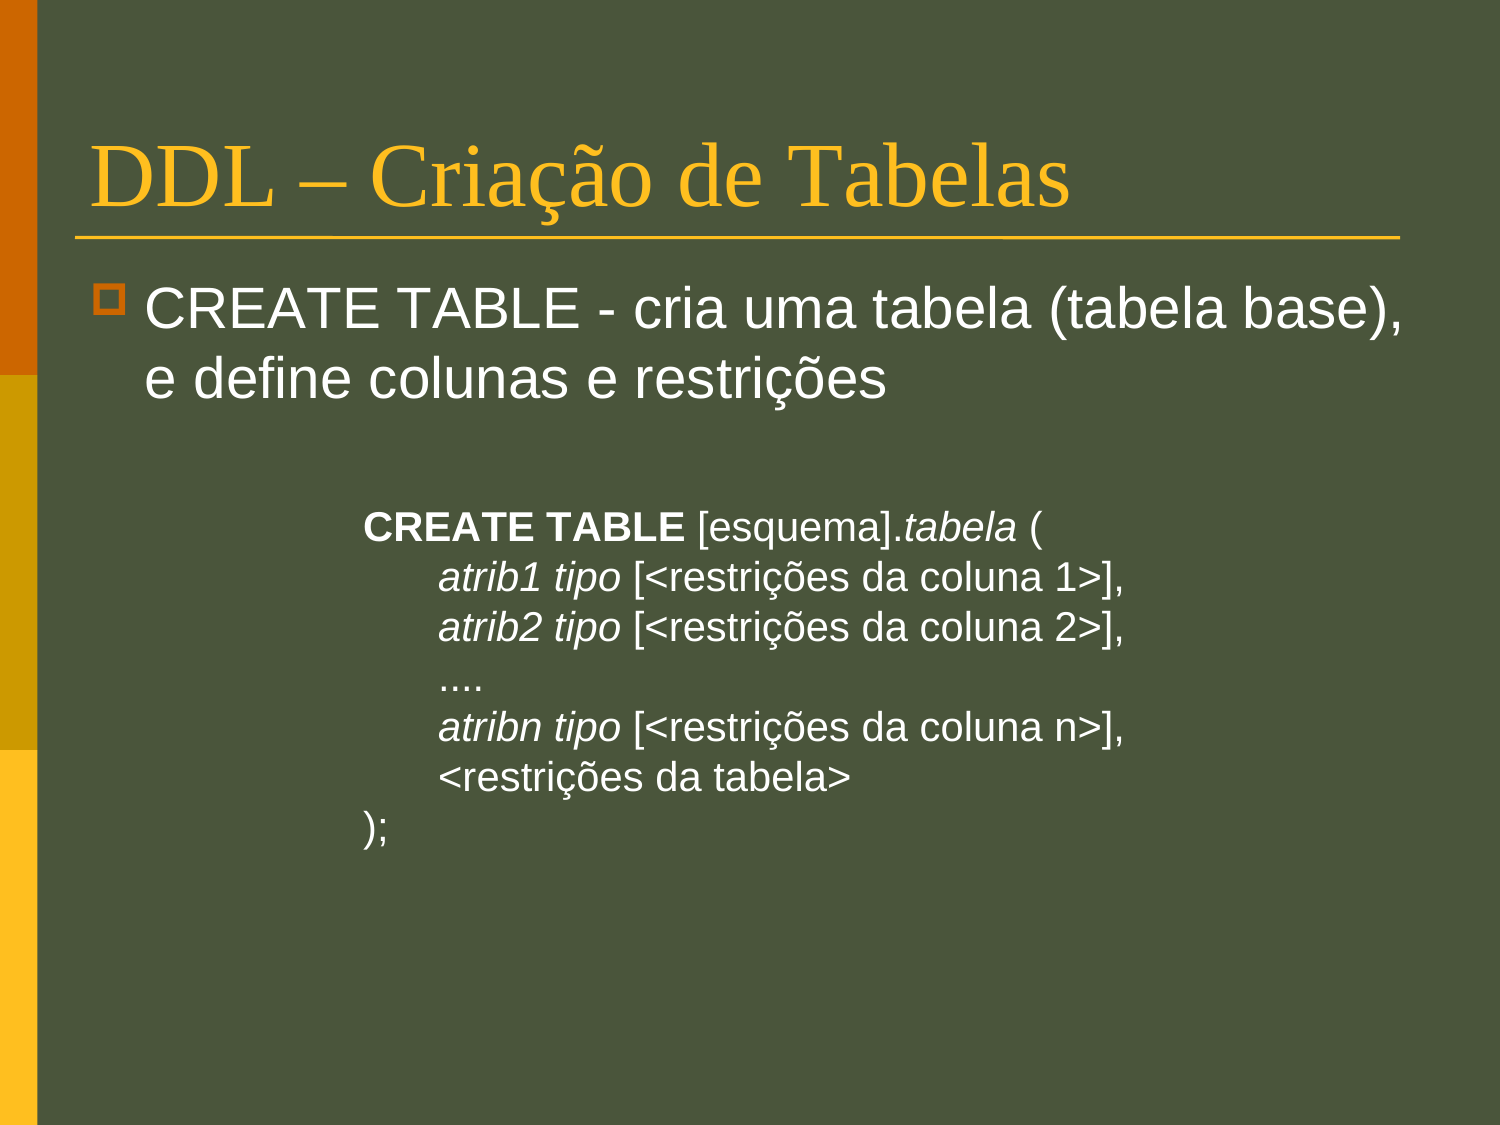

# DDL – Criação de Tabelas
CREATE TABLE - cria uma tabela (tabela base), e define colunas e restrições
CREATE TABLE [esquema].tabela (
	atrib1 tipo [<restrições da coluna 1>],
	atrib2 tipo [<restrições da coluna 2>],
	....
	atribn tipo [<restrições da coluna n>],
	<restrições da tabela>
);